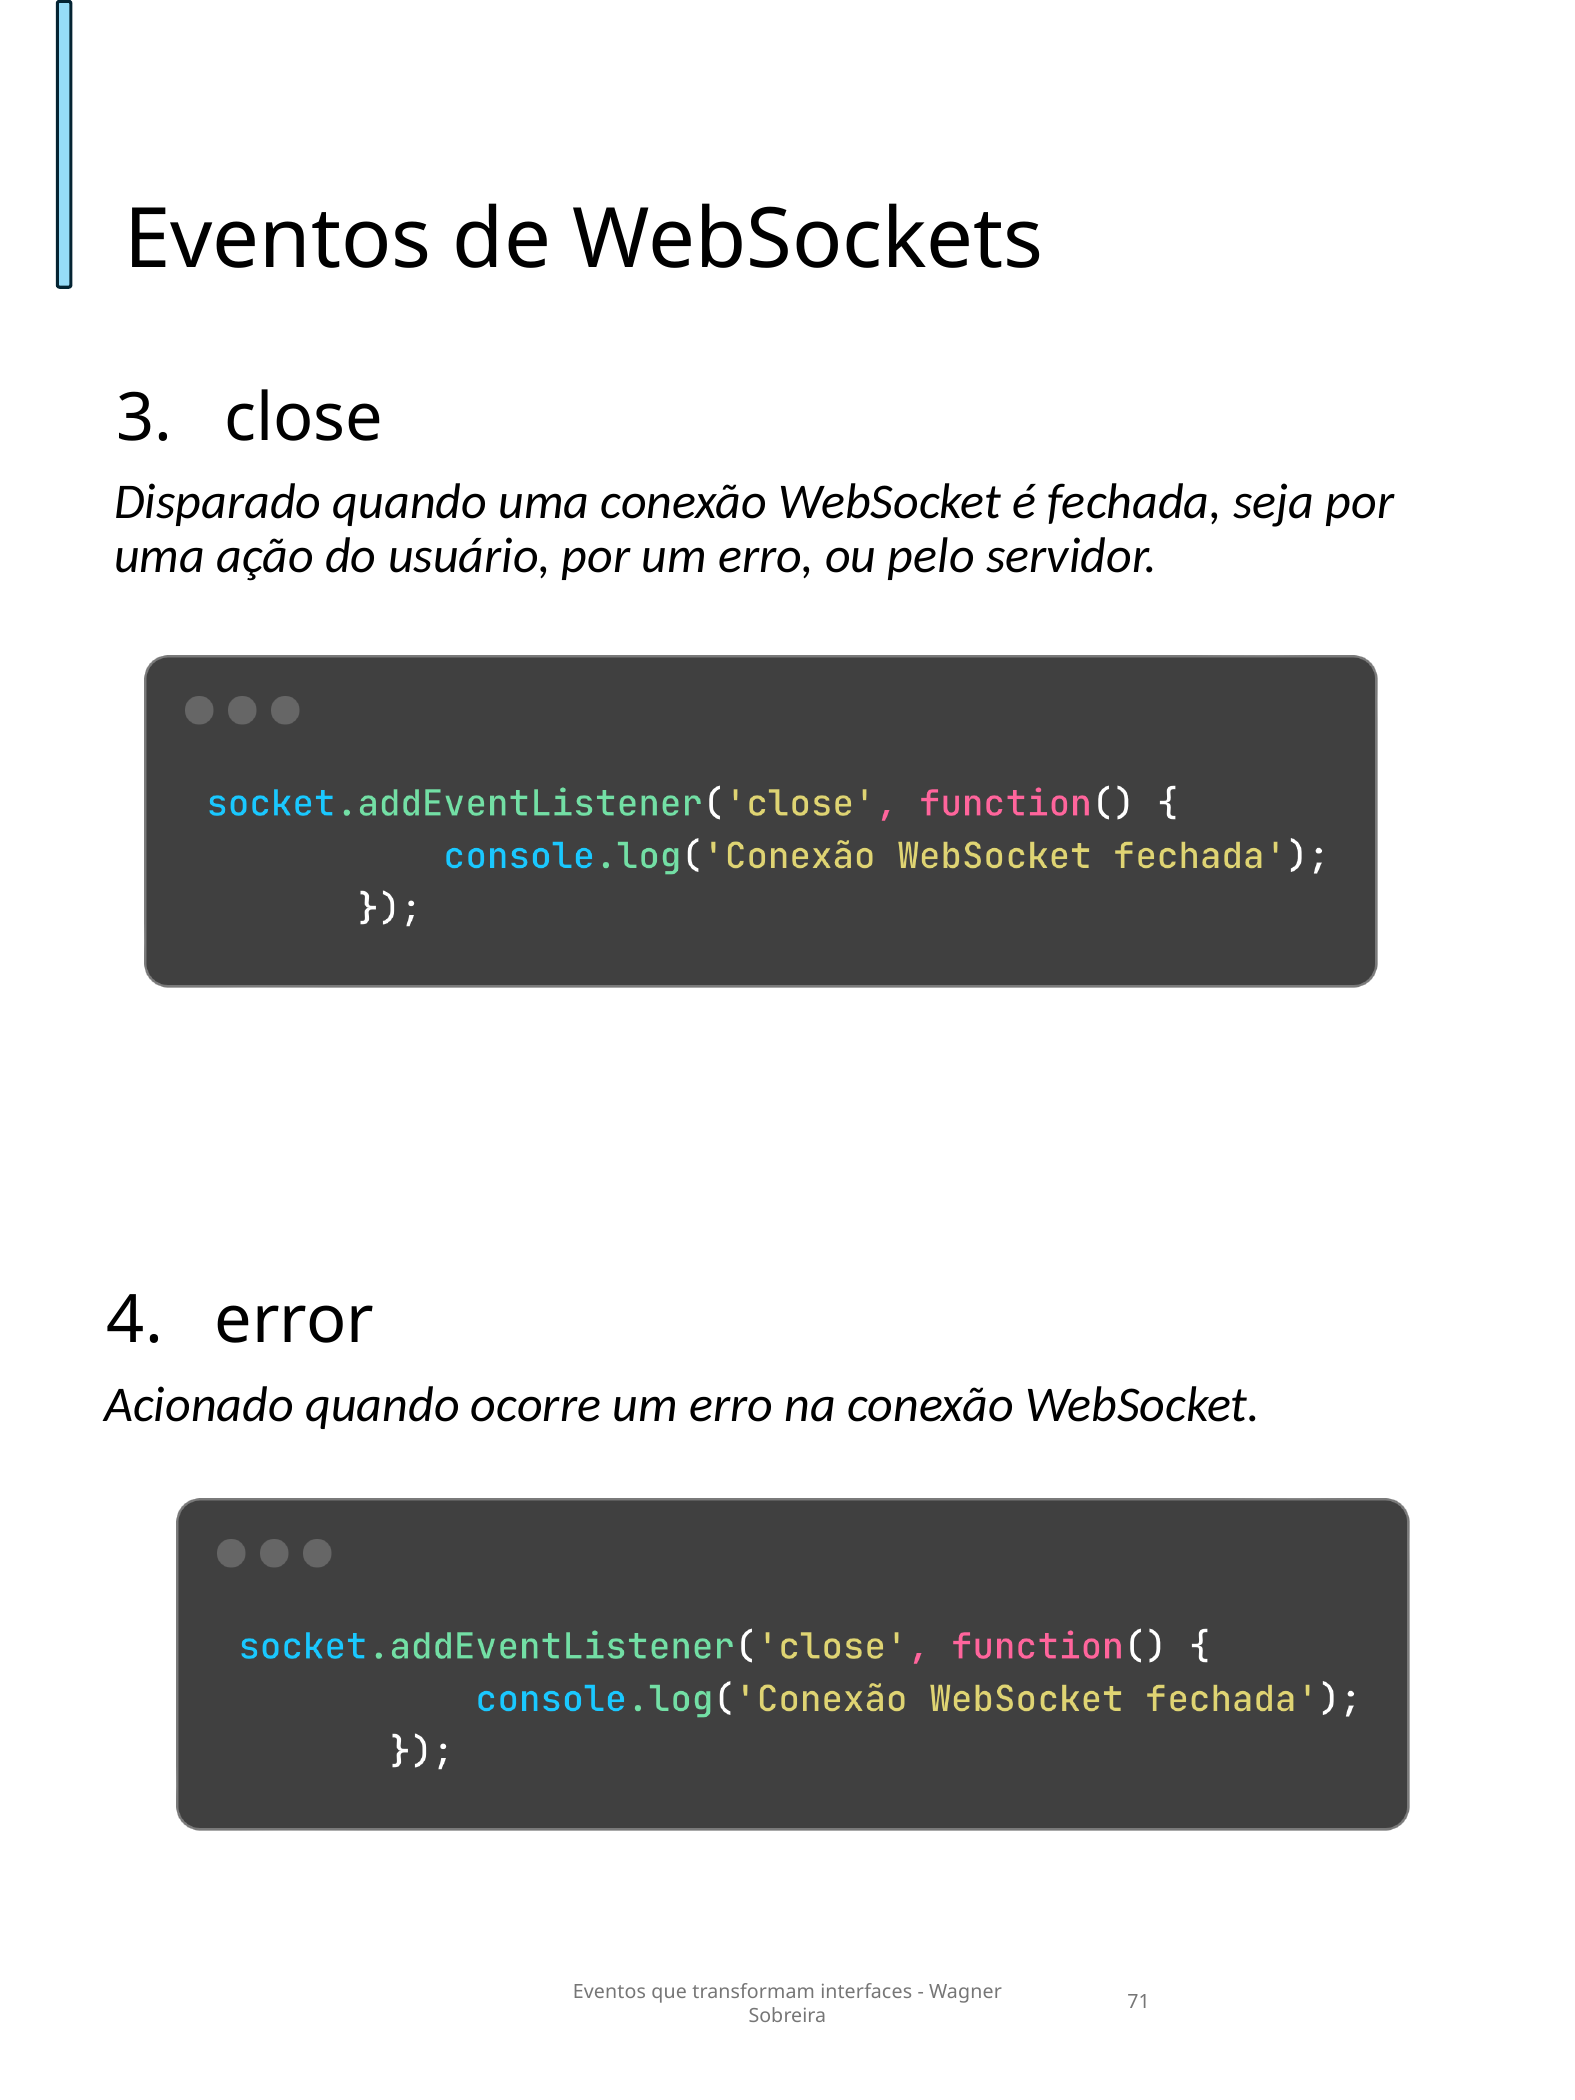

Eventos de WebSockets
3.   close
Disparado quando uma conexão WebSocket é fechada, seja por uma ação do usuário, por um erro, ou pelo servidor.
4.   error
Acionado quando ocorre um erro na conexão WebSocket.
Eventos que transformam interfaces - Wagner Sobreira